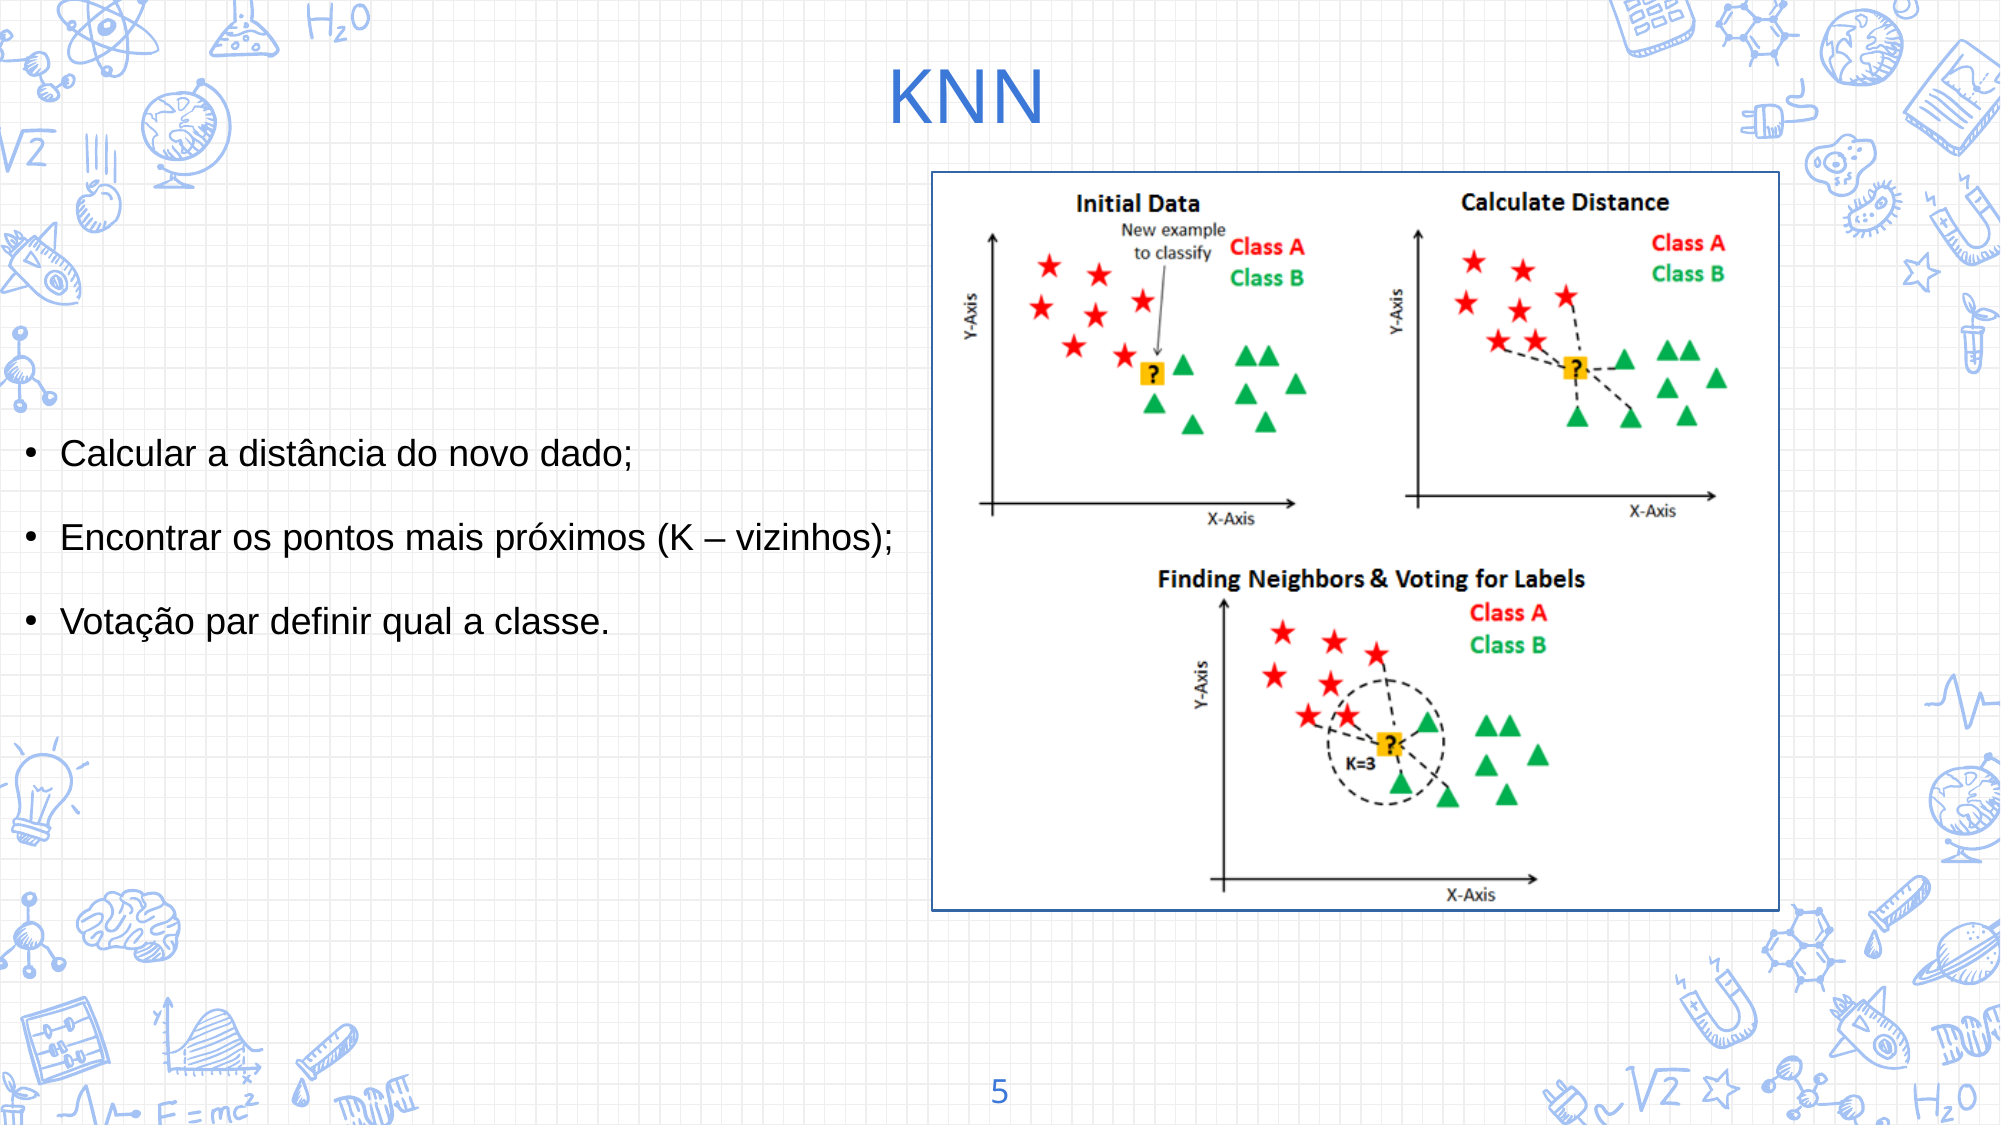

KNN
Calcular a distância do novo dado;
Encontrar os pontos mais próximos (K – vizinhos);
Votação par definir qual a classe.